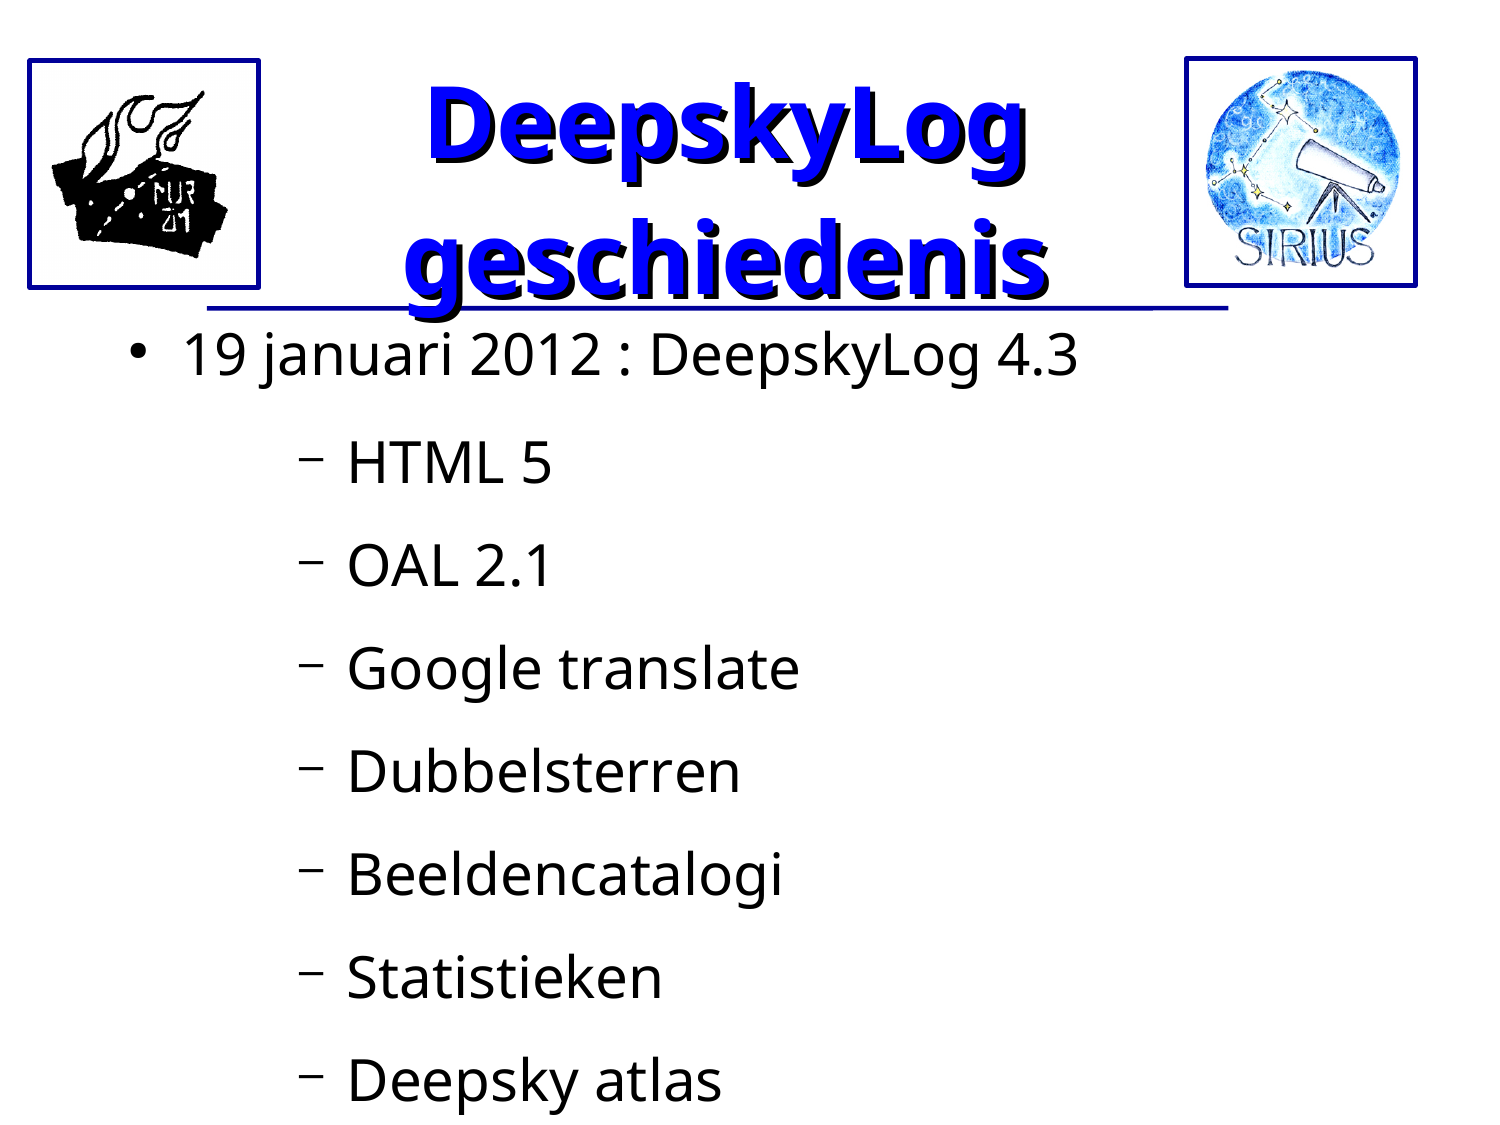

# DeepskyLog geschiedenis
19 januari 2012 : DeepskyLog 4.3
HTML 5
OAL 2.1
Google translate
Dubbelsterren
Beeldencatalogi
Statistieken
Deepsky atlas
30 mei 2012 : 60000 waarnemingen!